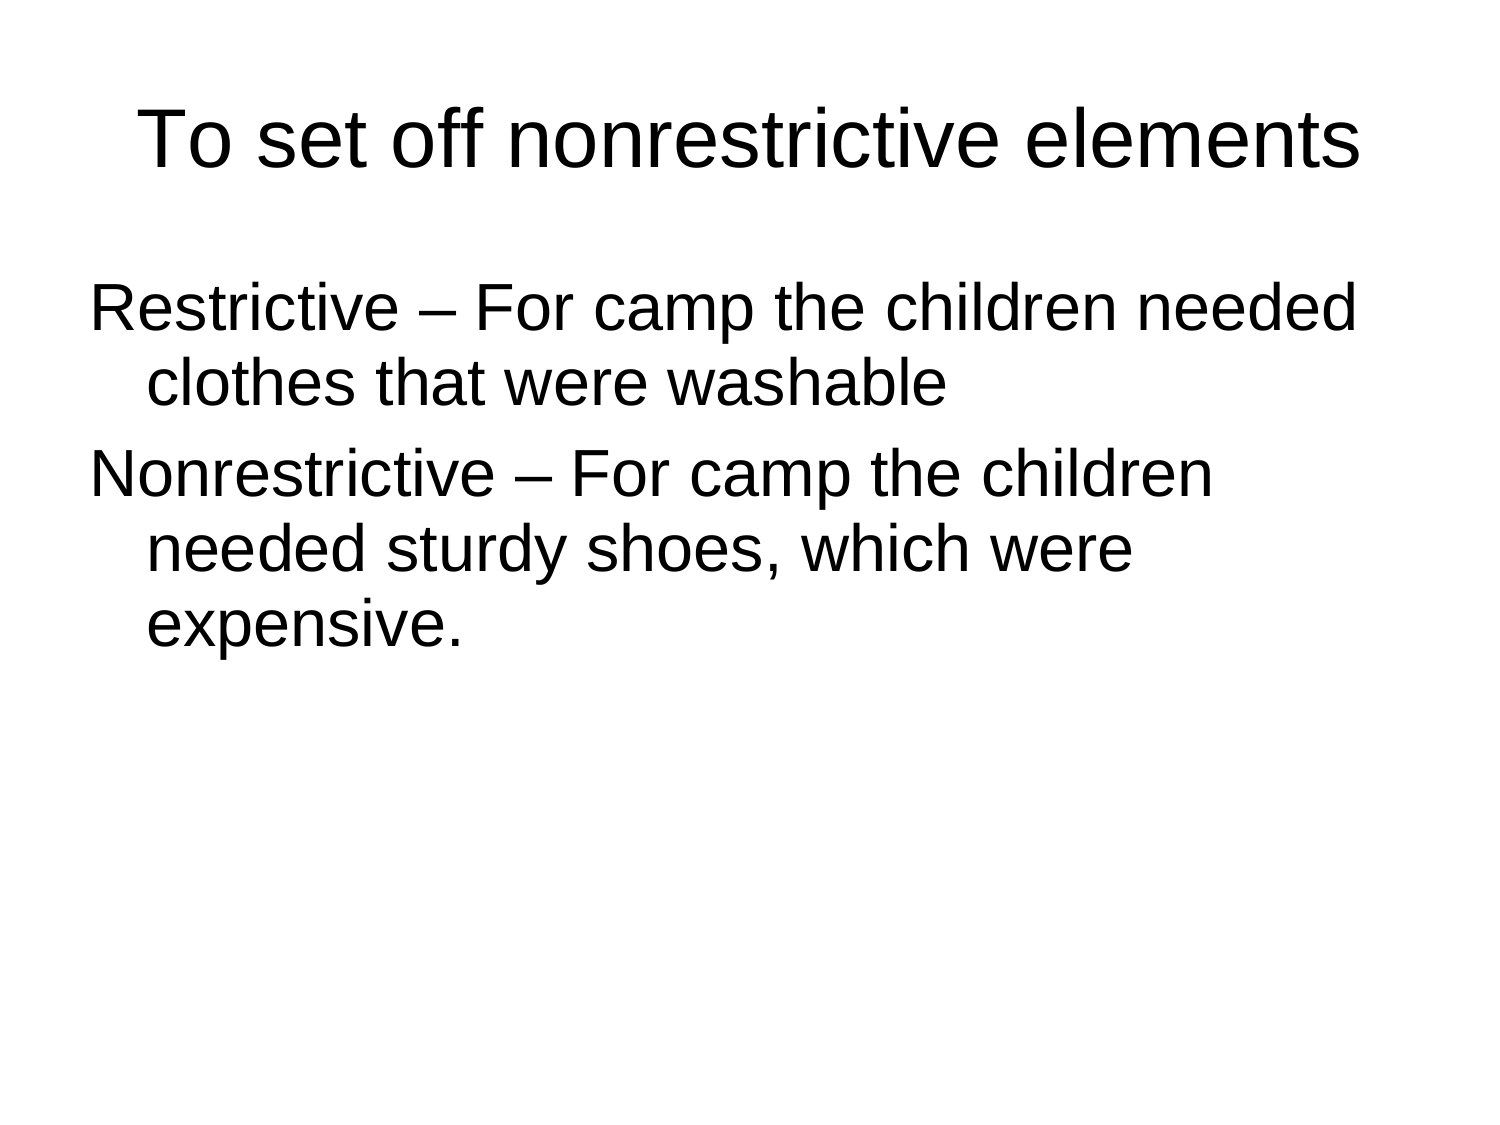

# To set off nonrestrictive elements
Restrictive – For camp the children needed clothes that were washable
Nonrestrictive – For camp the children needed sturdy shoes, which were expensive.